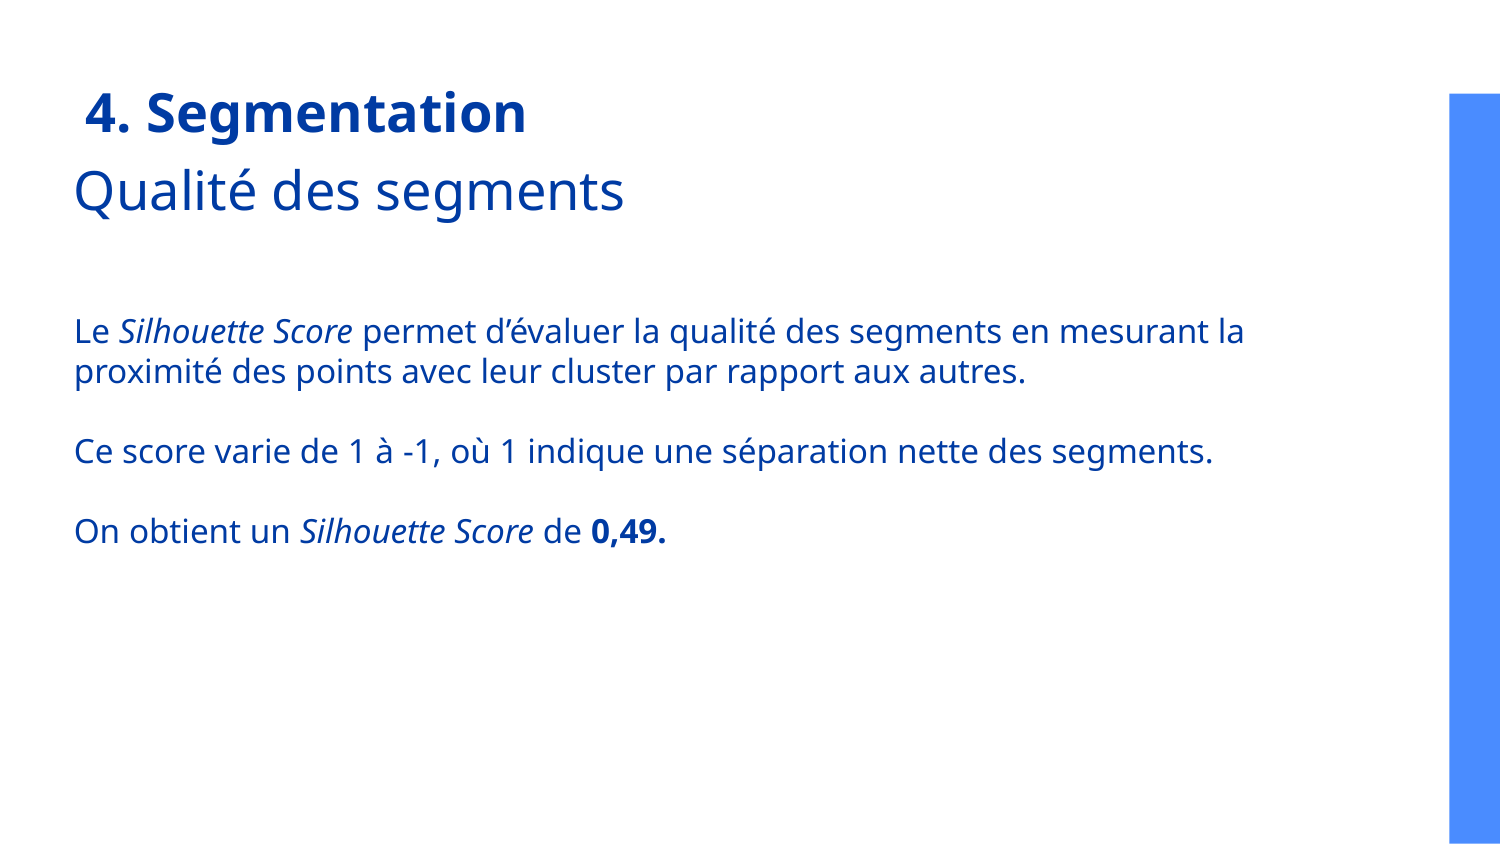

# 4. Segmentation
Qualité des segments
Le Silhouette Score permet d’évaluer la qualité des segments en mesurant la proximité des points avec leur cluster par rapport aux autres.
Ce score varie de 1 à -1, où 1 indique une séparation nette des segments.
On obtient un Silhouette Score de 0,49.